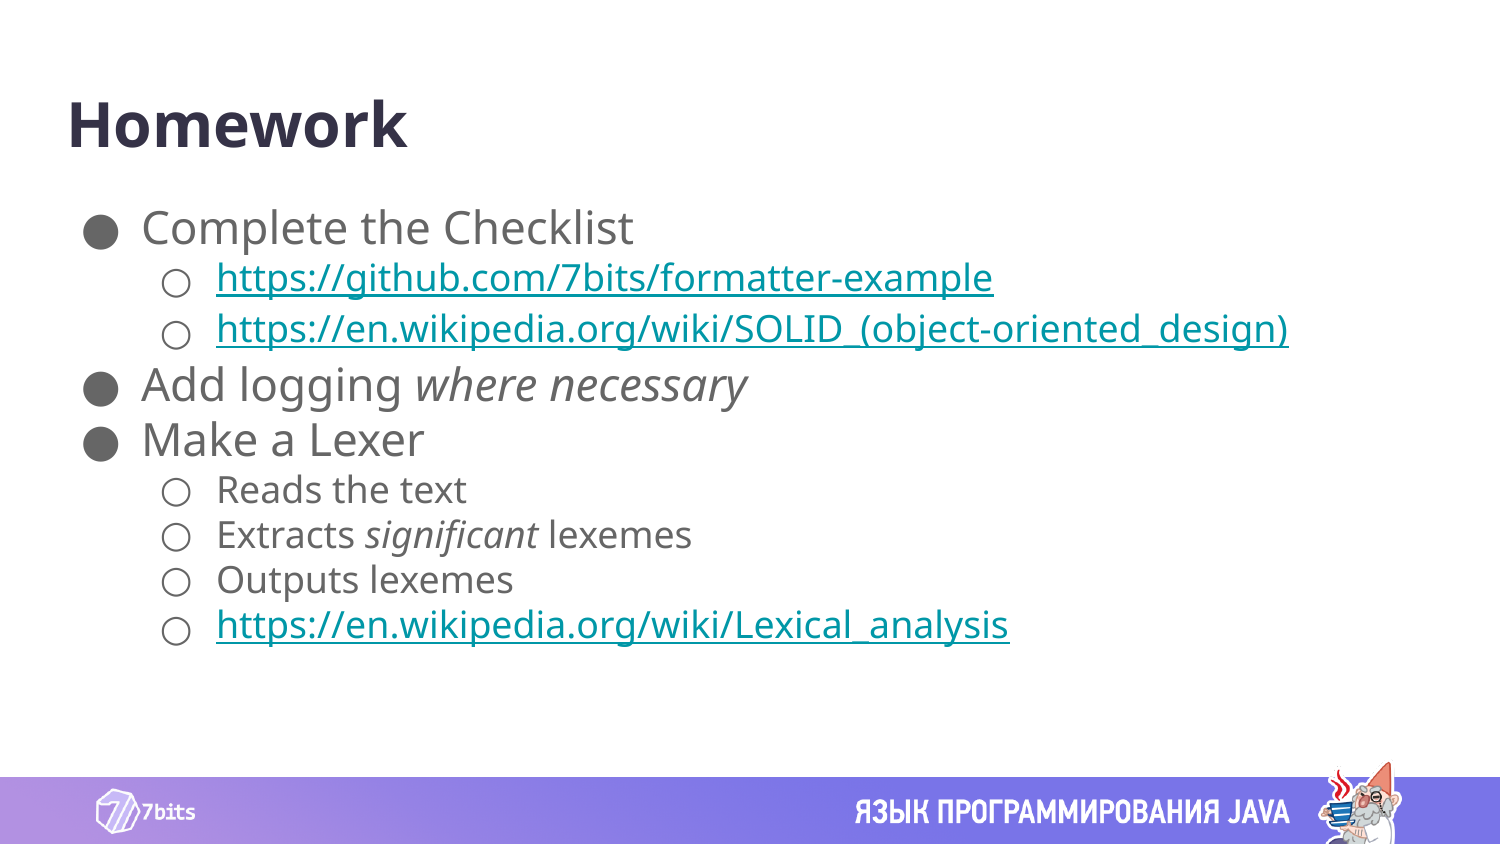

# Homework
Complete the Checklist
https://github.com/7bits/formatter-example
https://en.wikipedia.org/wiki/SOLID_(object-oriented_design)
Add logging where necessary
Make a Lexer
Reads the text
Extracts significant lexemes
Outputs lexemes
https://en.wikipedia.org/wiki/Lexical_analysis